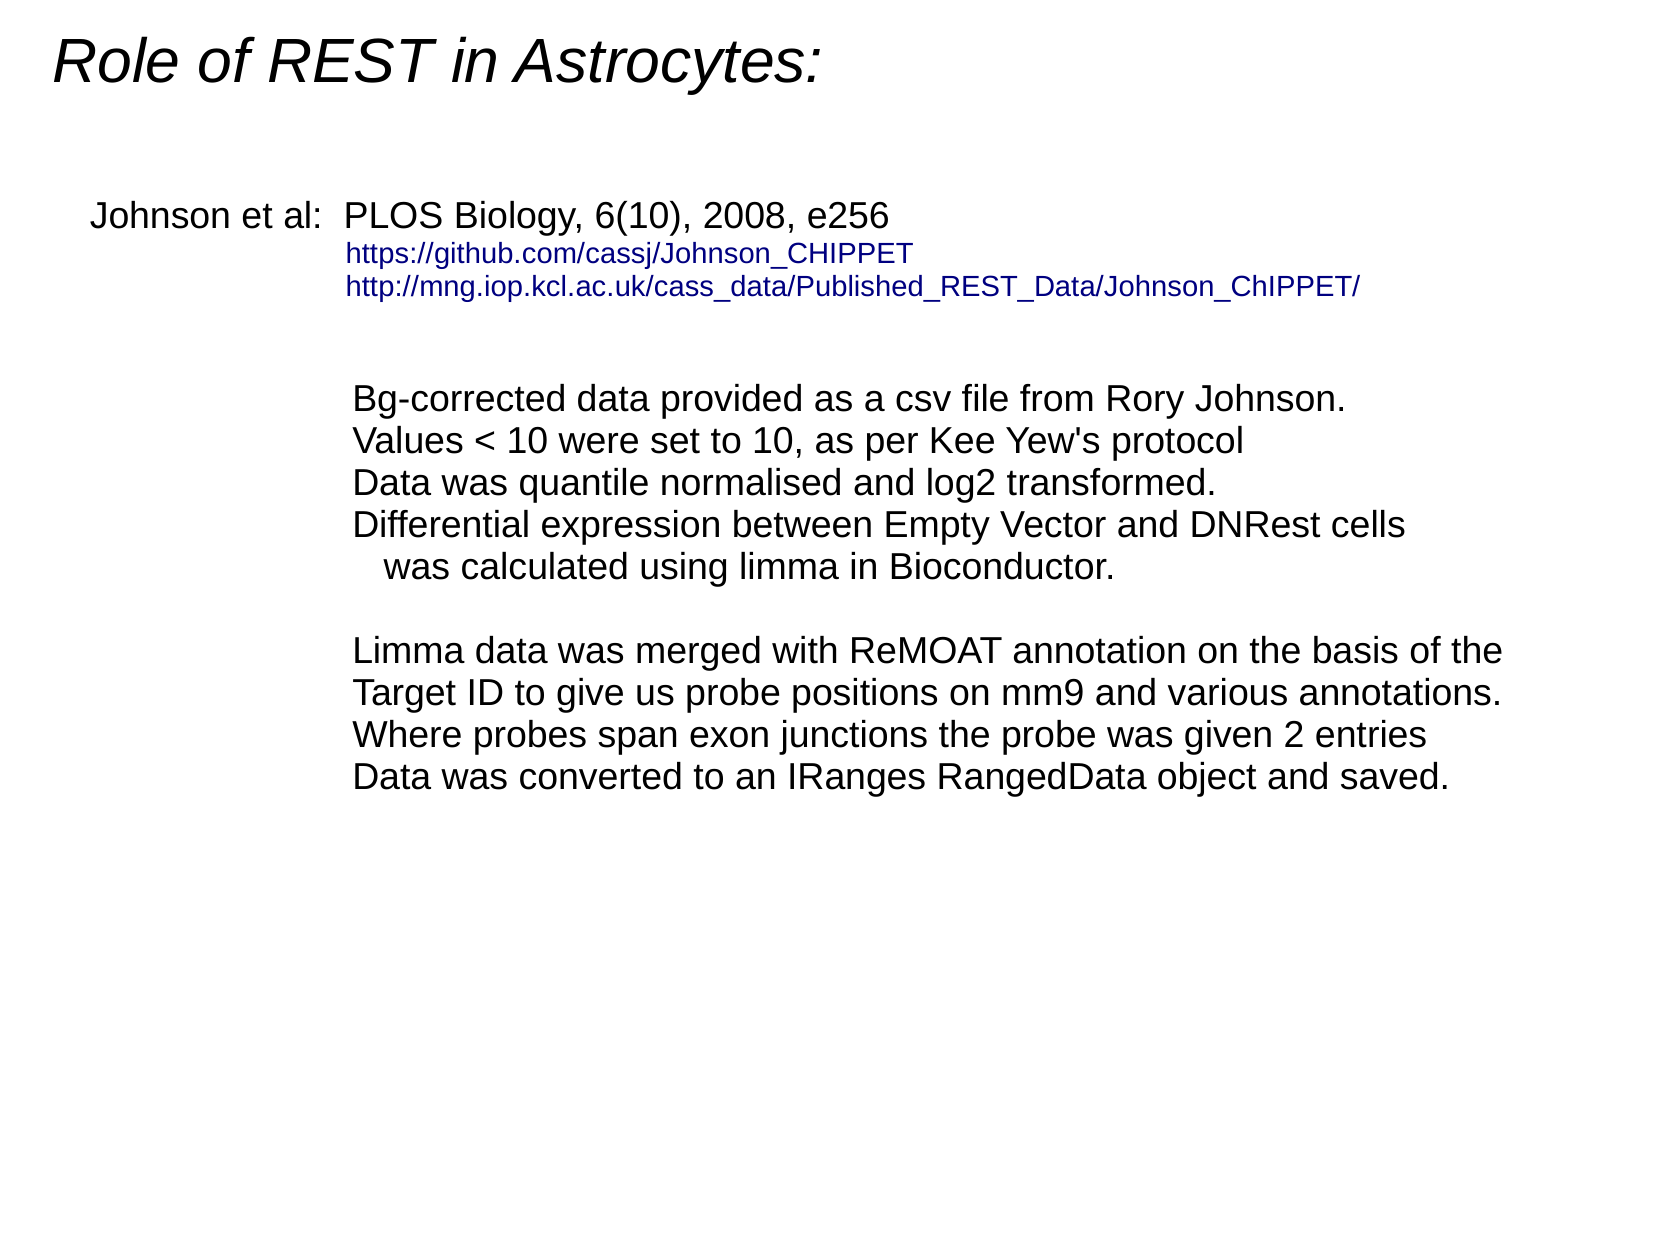

Role of REST in Astrocytes:
Johnson et al: PLOS Biology, 6(10), 2008, e256
 https://github.com/cassj/Johnson_CHIPPET
 http://mng.iop.kcl.ac.uk/cass_data/Published_REST_Data/Johnson_ChIPPET/
 Bg-corrected data provided as a csv file from Rory Johnson.
 Values < 10 were set to 10, as per Kee Yew's protocol
 Data was quantile normalised and log2 transformed.
 Differential expression between Empty Vector and DNRest cells
 was calculated using limma in Bioconductor.
 Limma data was merged with ReMOAT annotation on the basis of the
 Target ID to give us probe positions on mm9 and various annotations.
 Where probes span exon junctions the probe was given 2 entries
 Data was converted to an IRanges RangedData object and saved.